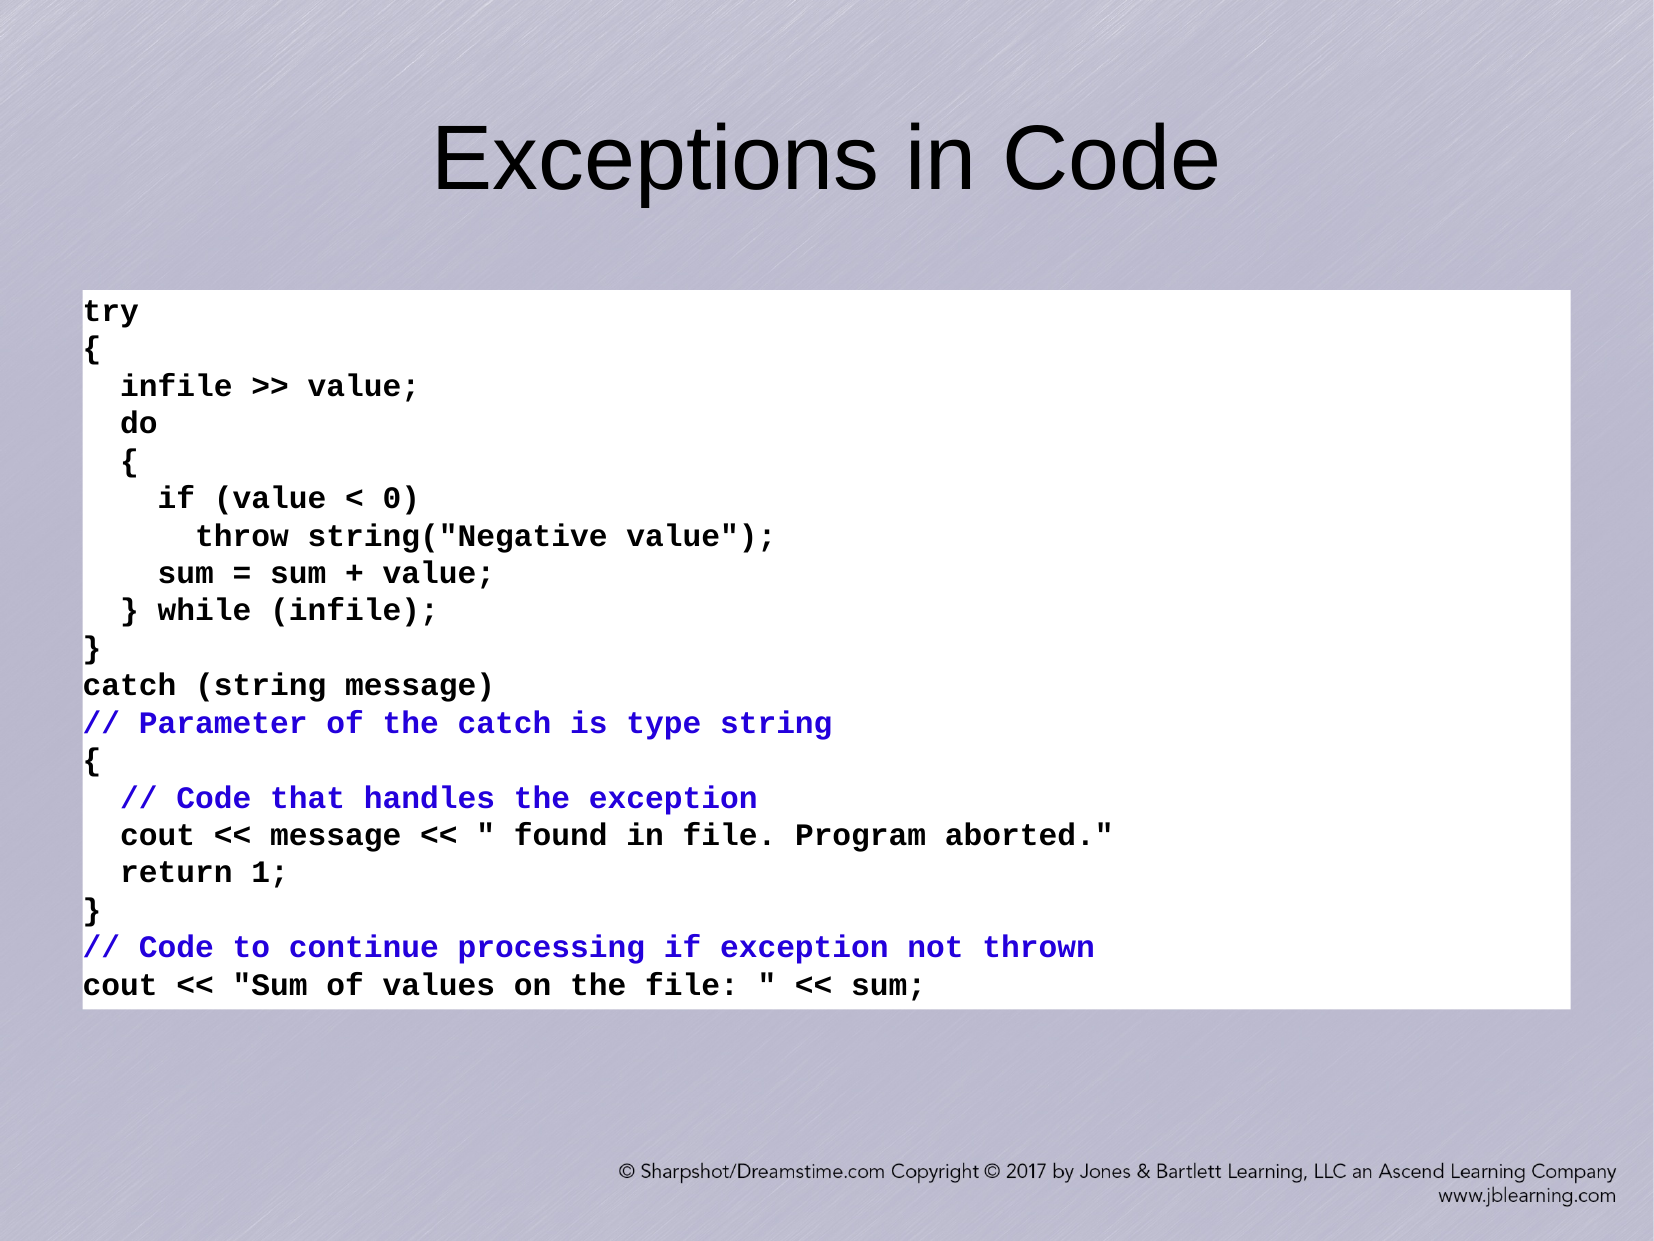

Exceptions in Code
try
{
 infile >> value;
 do
 {
 if (value < 0)
 throw string("Negative value");
 sum = sum + value;
 } while (infile);
}
catch (string message)
// Parameter of the catch is type string
{
 // Code that handles the exception
 cout << message << " found in file. Program aborted."
 return 1;
}
// Code to continue processing if exception not thrown
cout << "Sum of values on the file: " << sum;